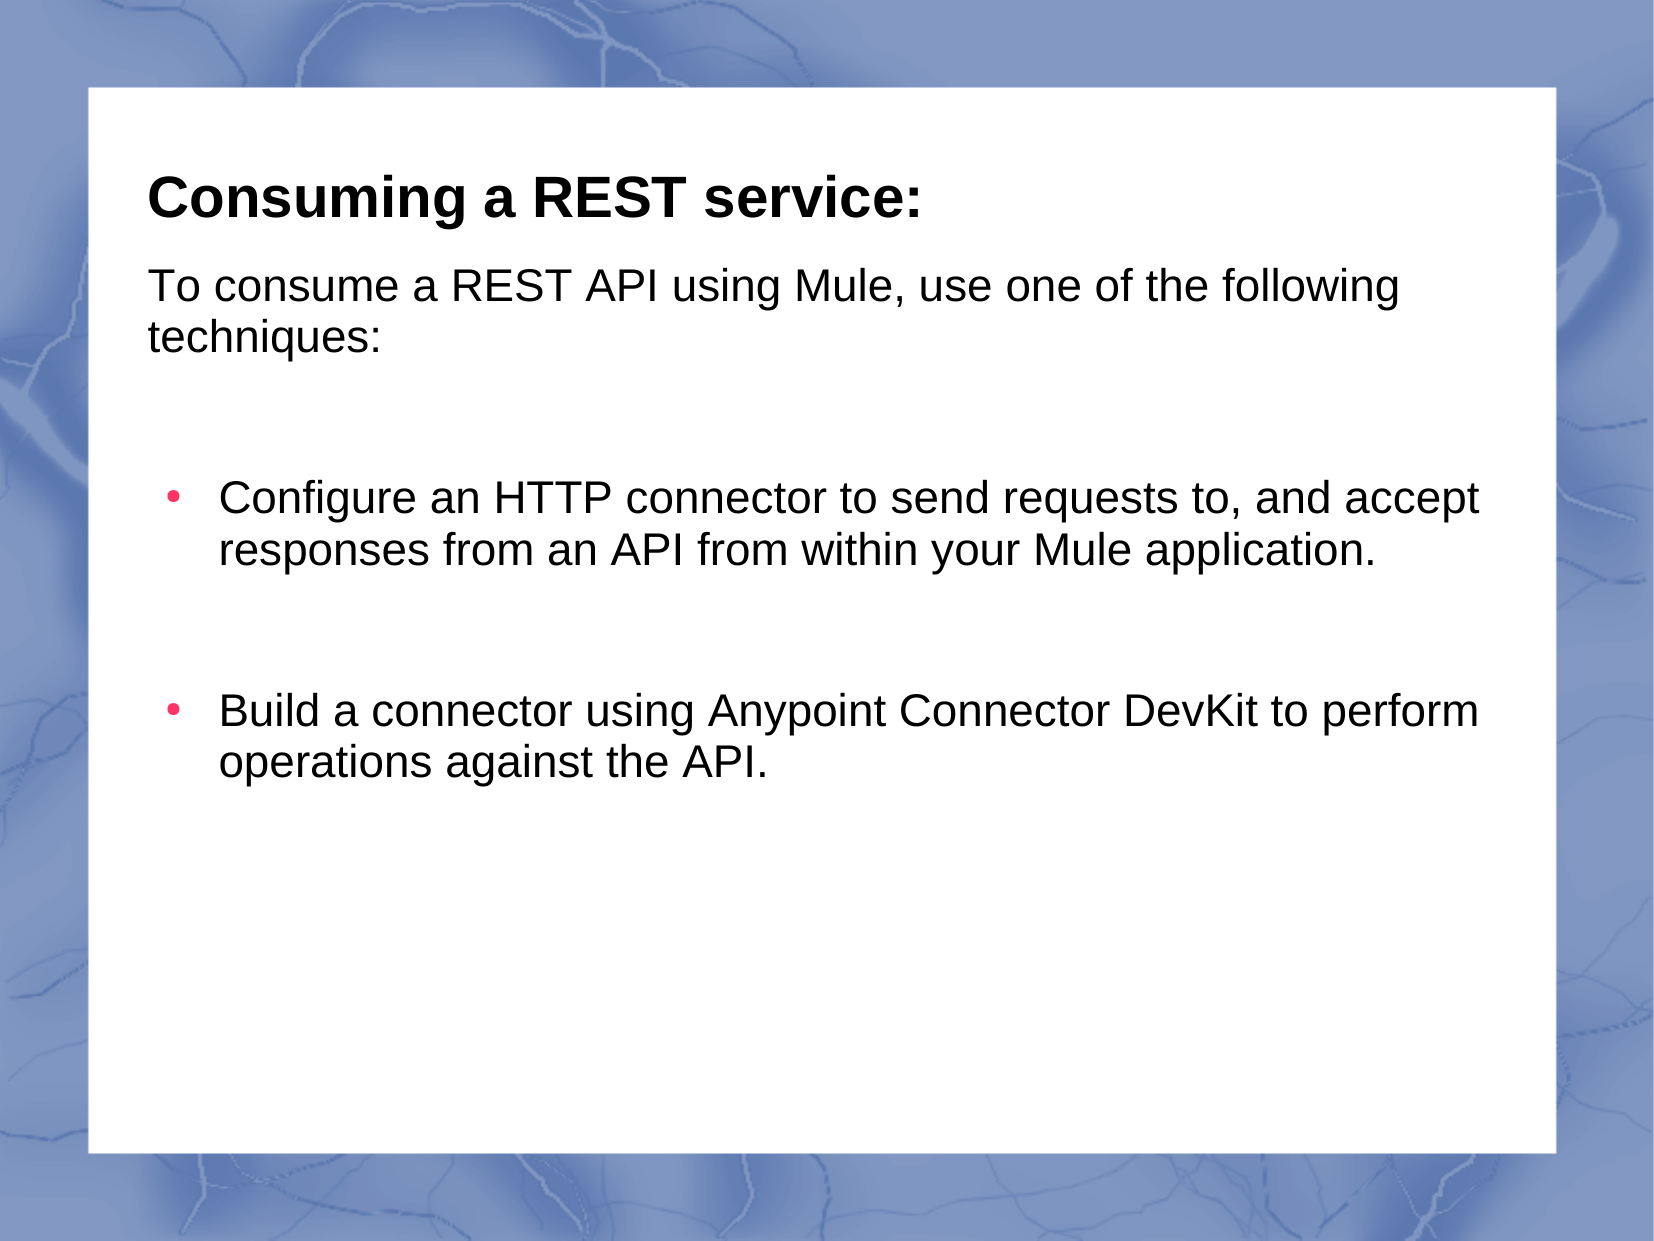

# Consuming a REST service:
To consume a REST API using Mule, use one of the following techniques:
Configure an HTTP connector to send requests to, and accept responses from an API from within your Mule application.
Build a connector using Anypoint Connector DevKit to perform operations against the API.